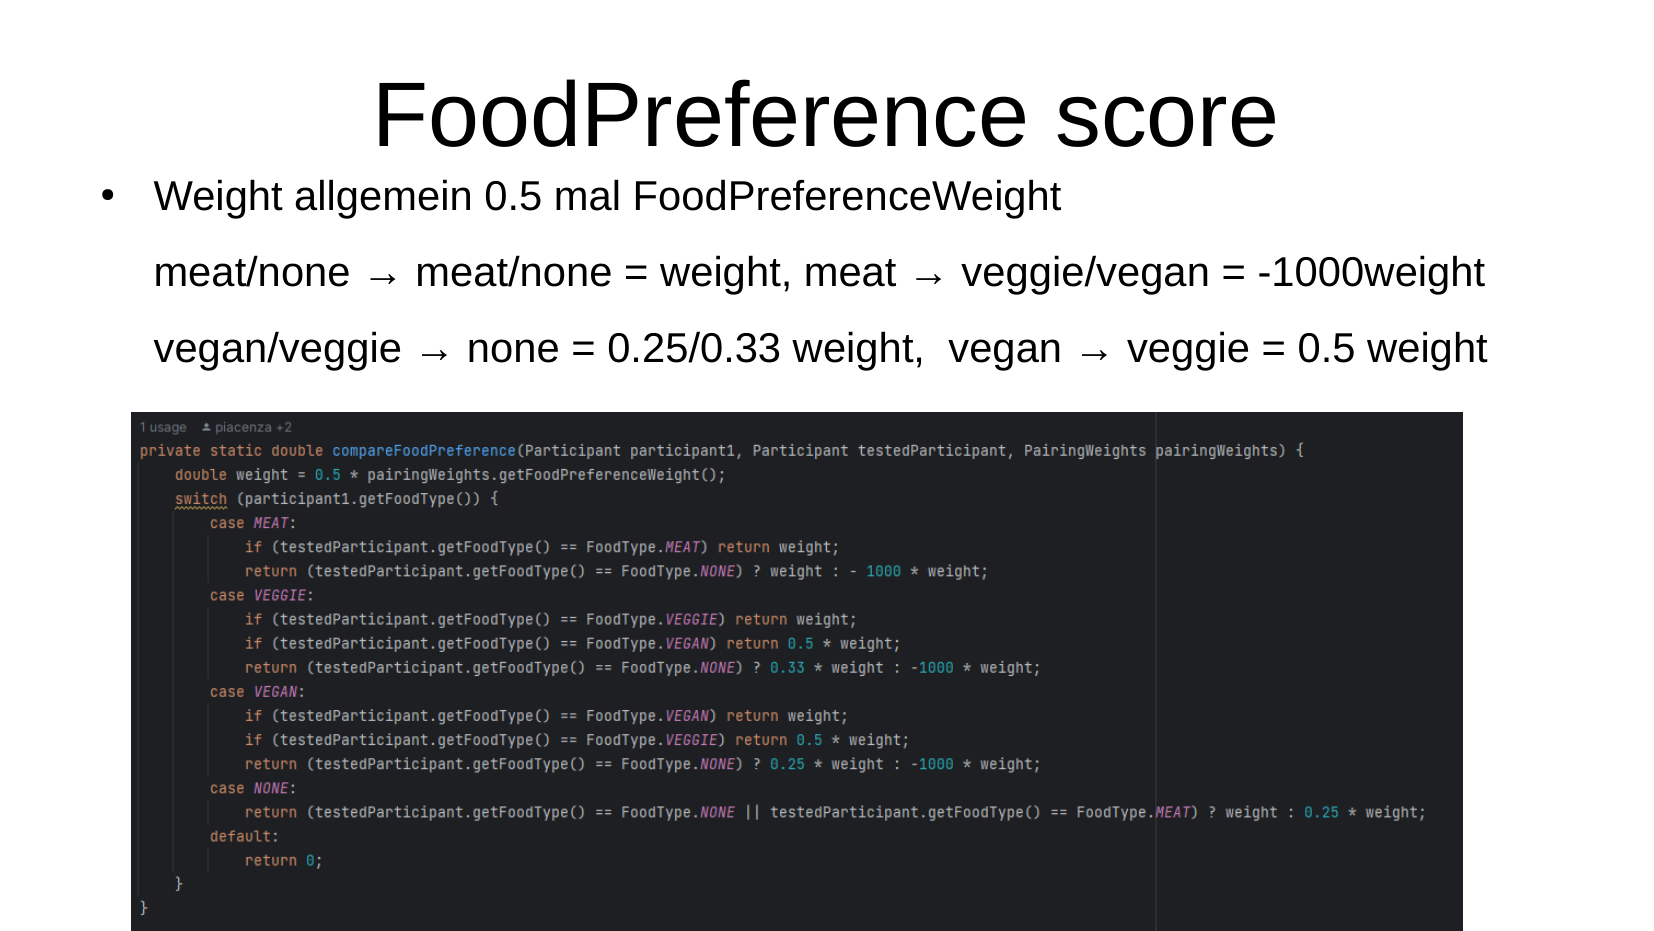

# FoodPreference score
Weight allgemein 0.5 mal FoodPreferenceWeight
meat/none → meat/none = weight, meat → veggie/vegan = -1000weight
vegan/veggie → none = 0.25/0.33 weight, vegan → veggie = 0.5 weight